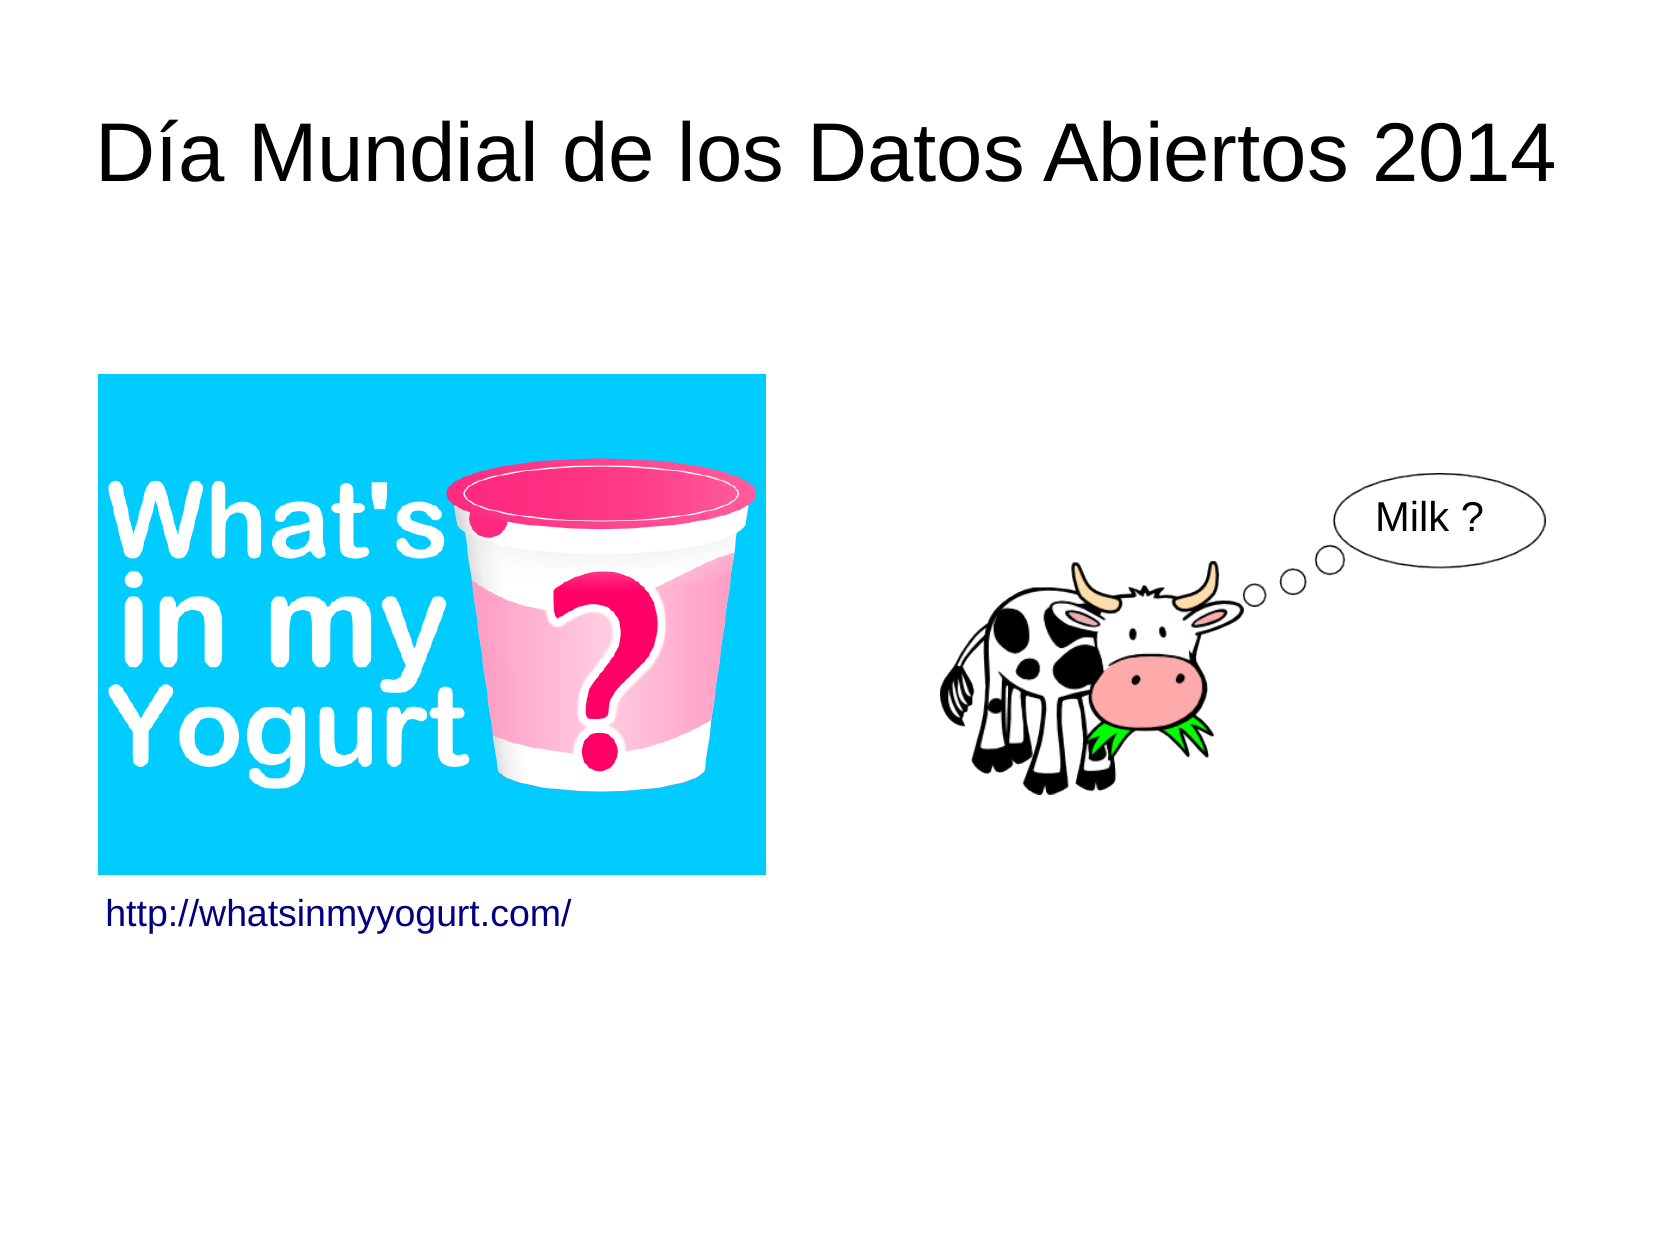

# Día Mundial de los Datos Abiertos 2014
Milk ?
http://whatsinmyyogurt.com/